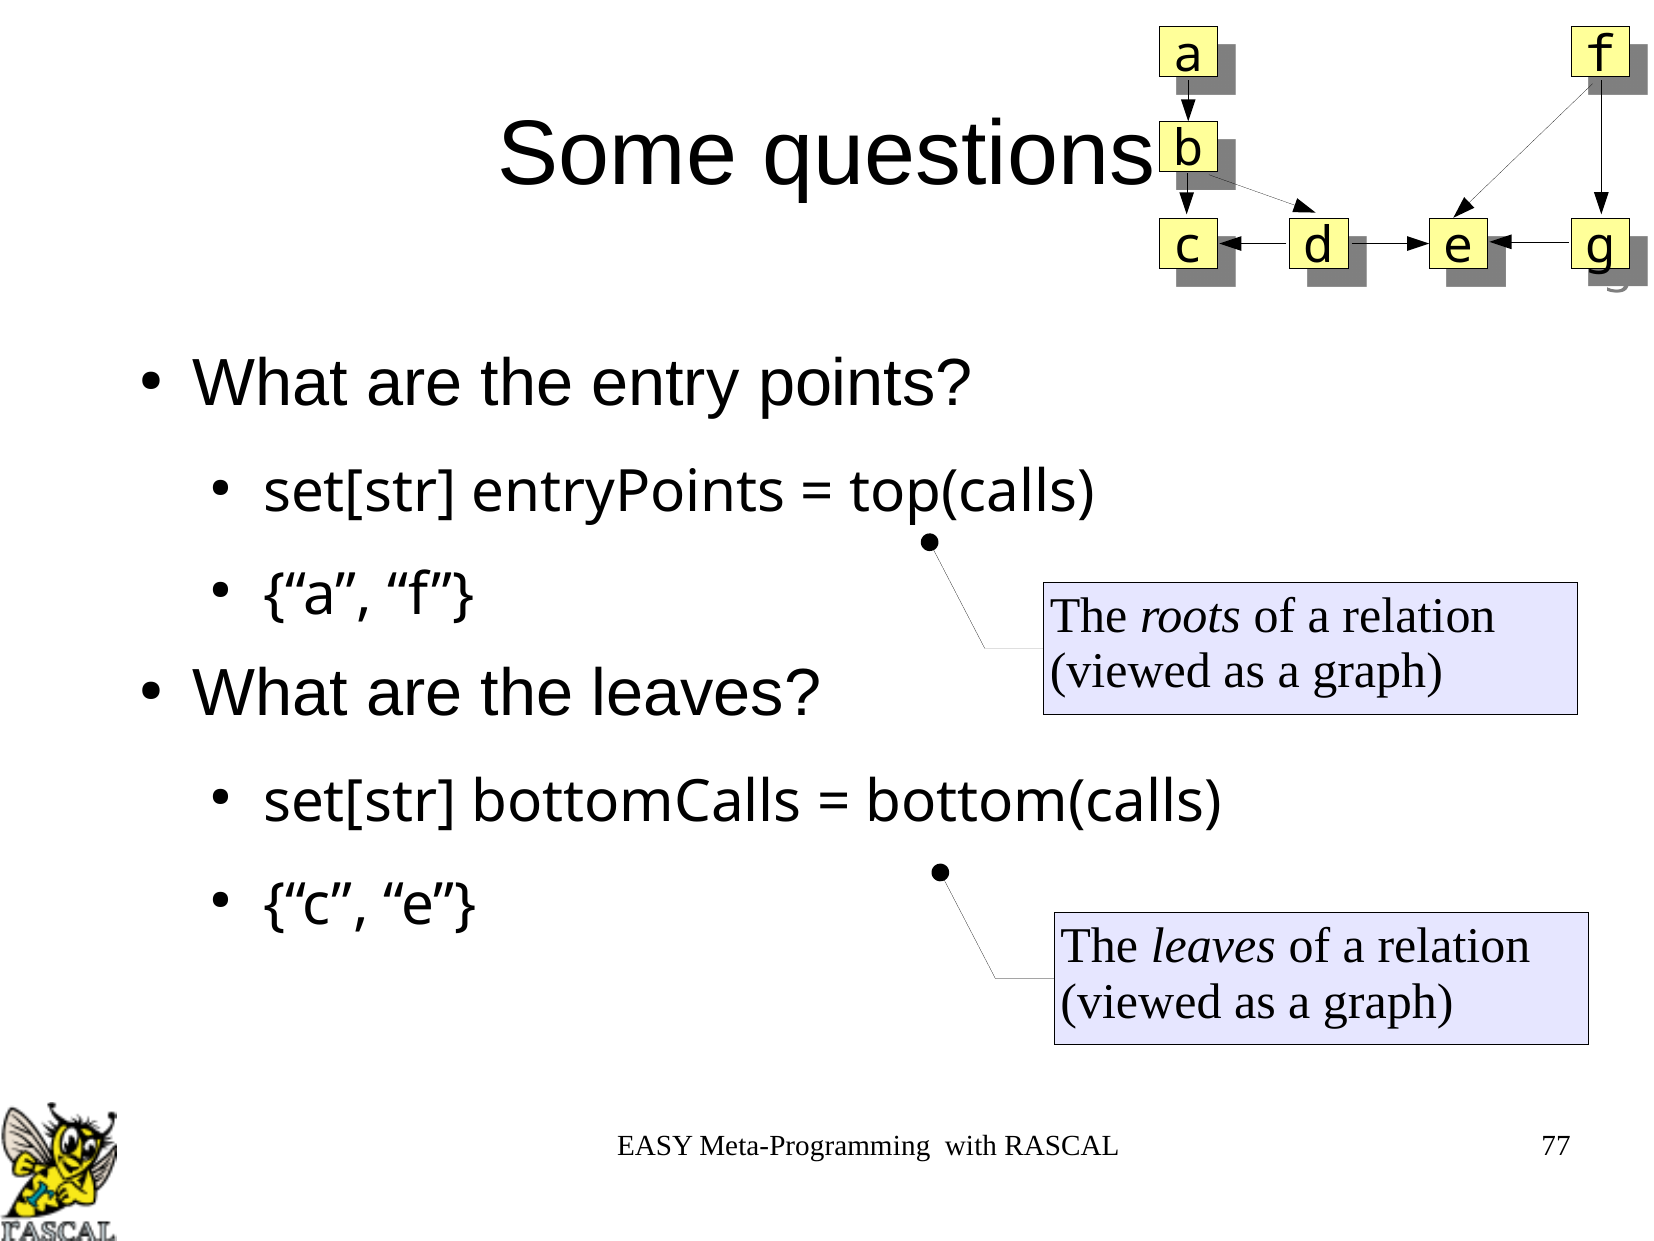

a
f
b
c
d
e
g
# Some questions
What are the entry points?
set[str] entryPoints = top(calls)
{“a”, “f”}
What are the leaves?
set[str] bottomCalls = bottom(calls)
{“c”, “e”}
77